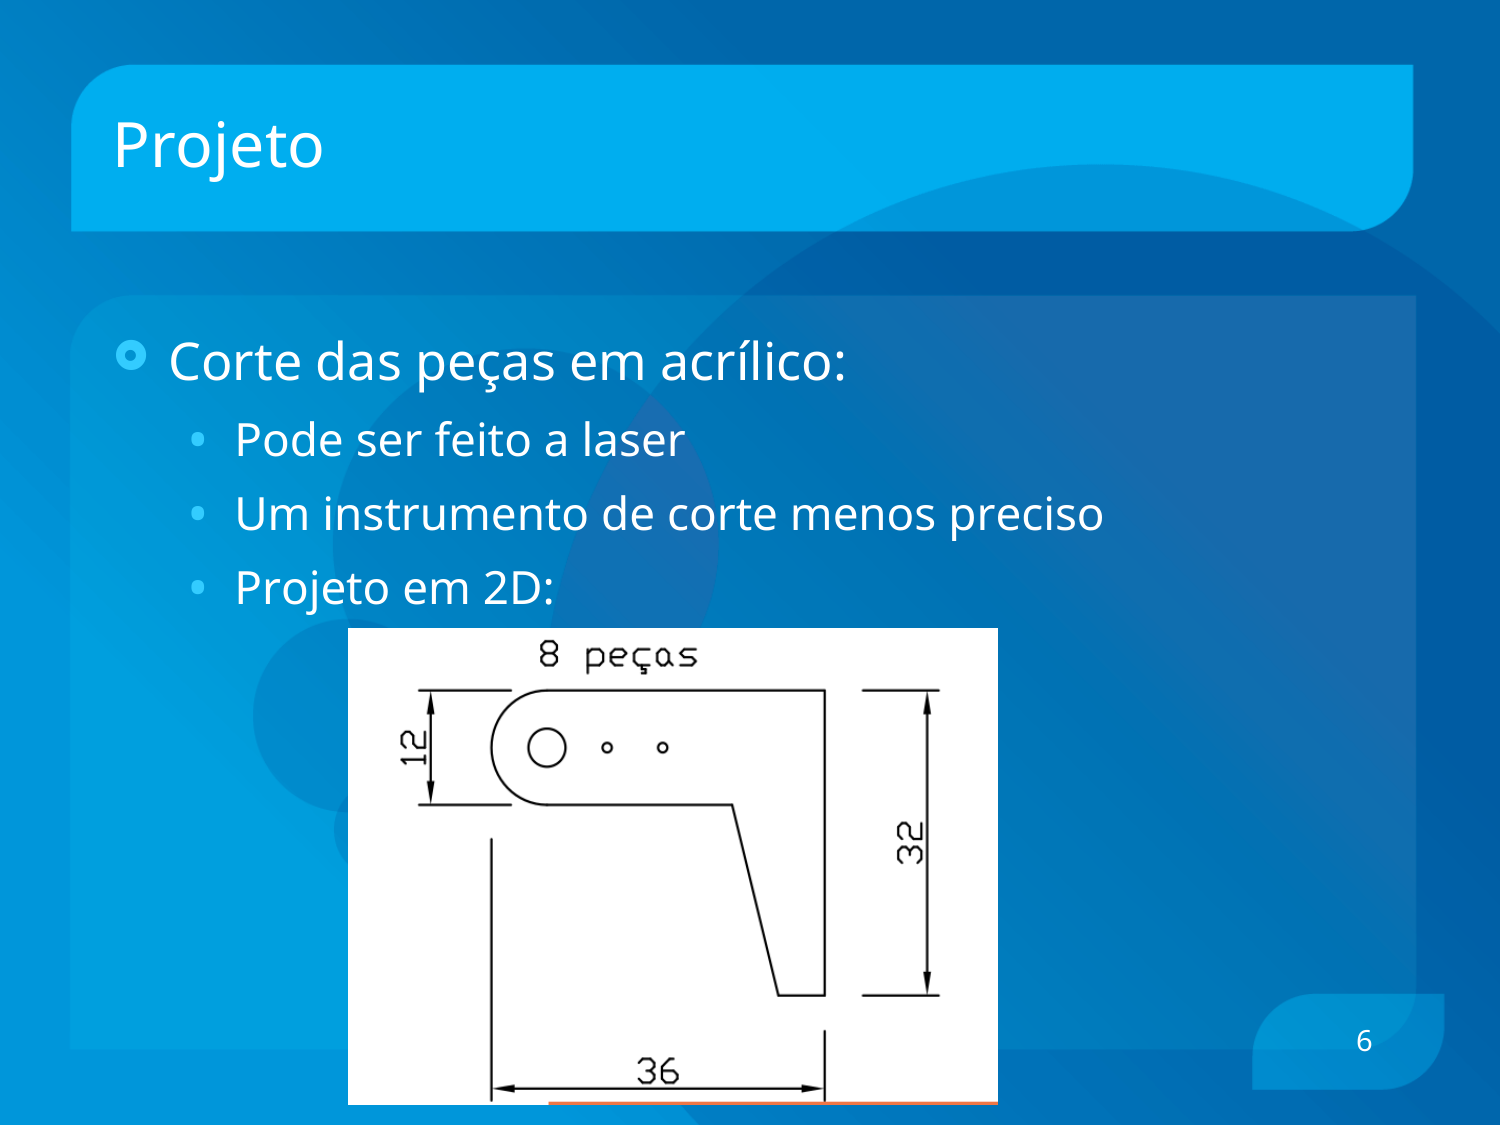

# Projeto
Corte das peças em acrílico:
Pode ser feito a laser
Um instrumento de corte menos preciso
Projeto em 2D:
6